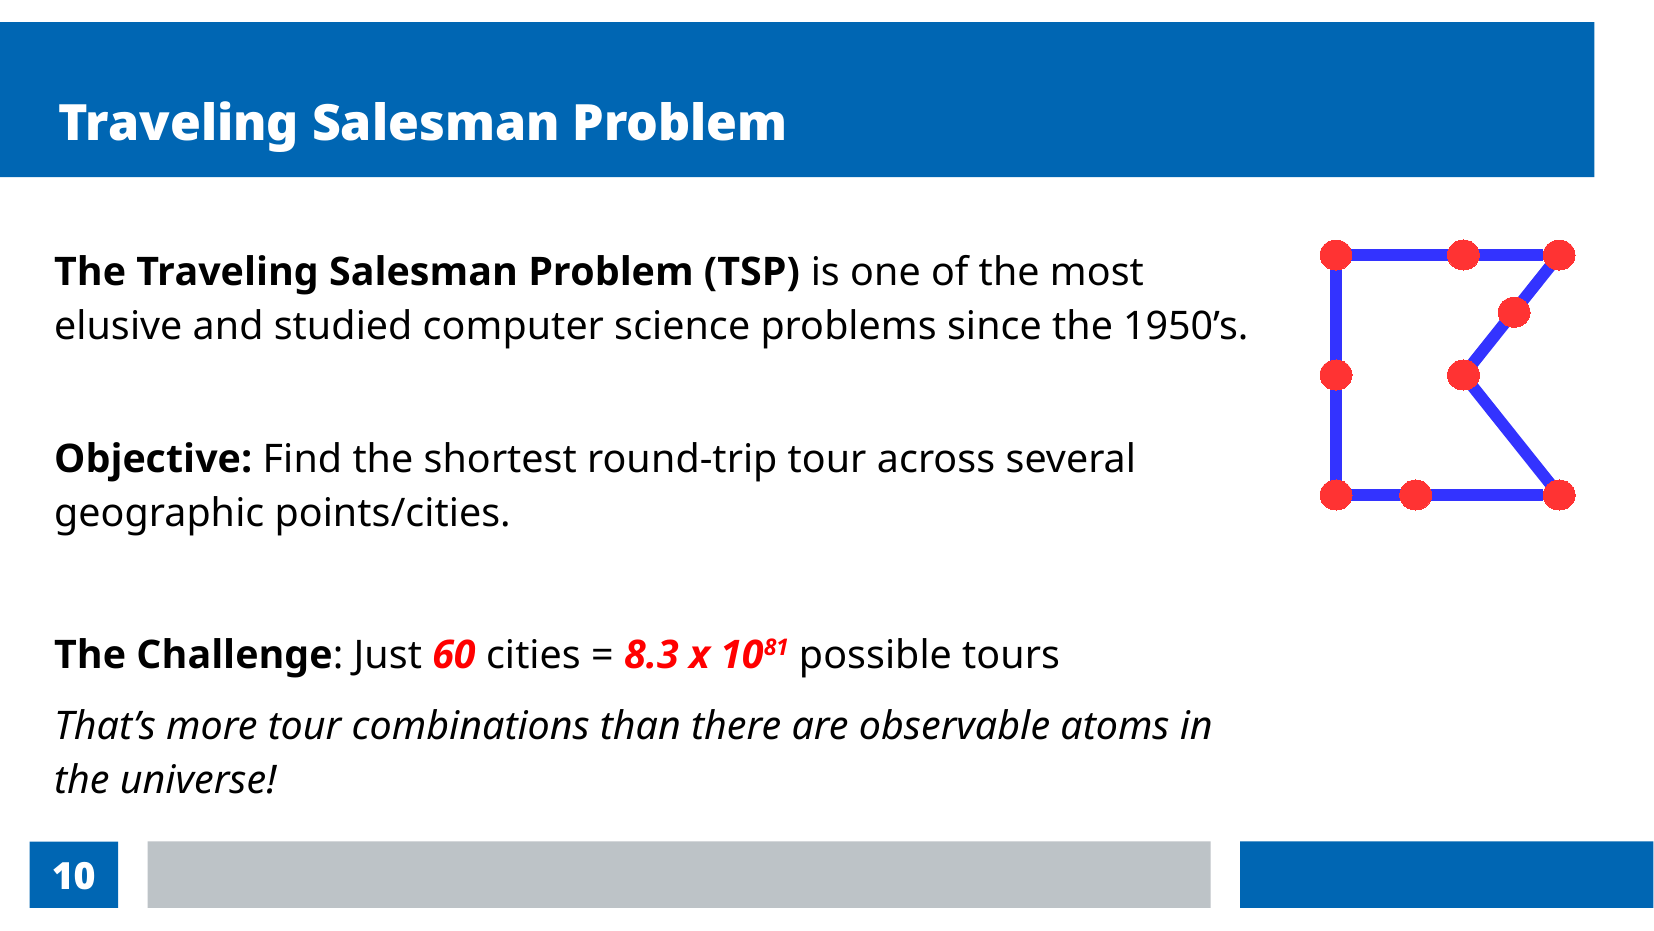

# Traveling Salesman Problem
The Traveling Salesman Problem (TSP) is one of the most elusive and studied computer science problems since the 1950’s.
Objective: Find the shortest round-trip tour across several geographic points/cities.
The Challenge: Just 60 cities = 8.3 x 1081 possible tours
That’s more tour combinations than there are observable atoms in the universe!
10